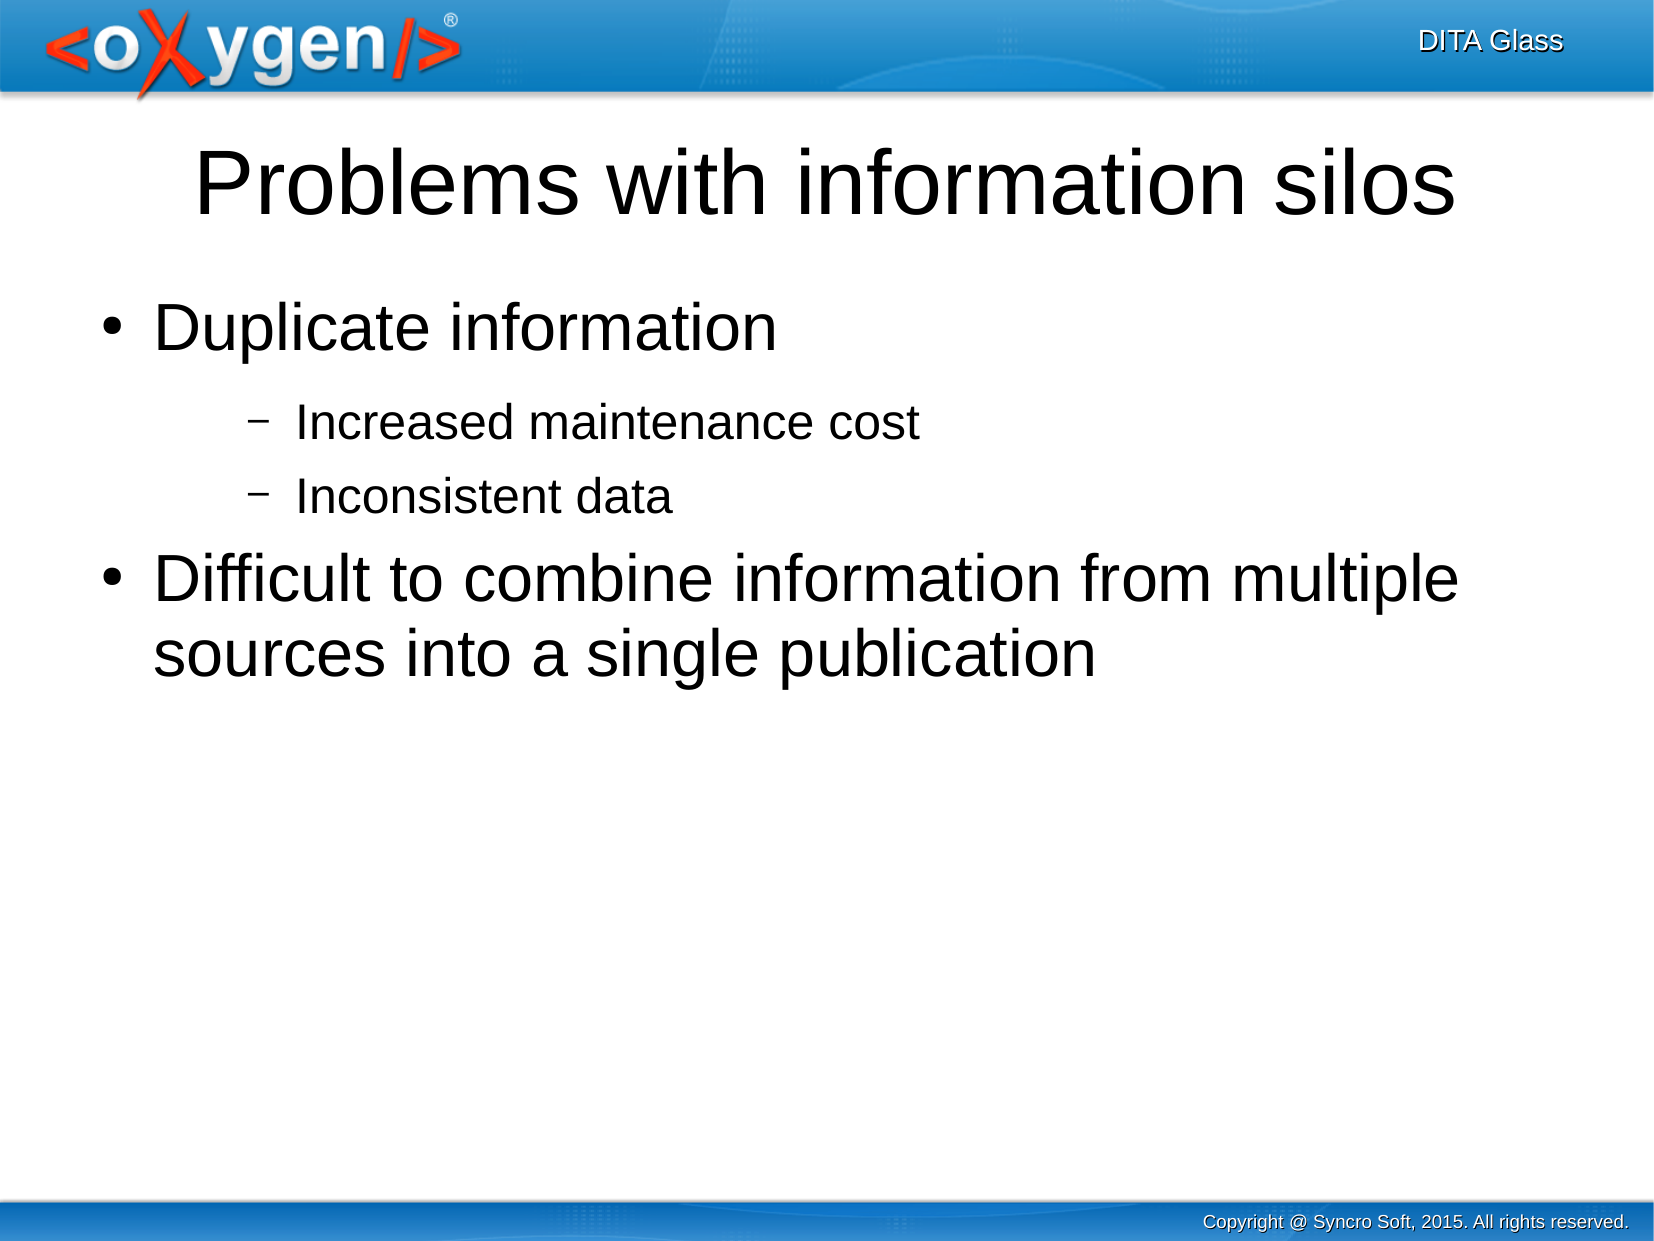

# Problems with information silos
Duplicate information
Increased maintenance cost
Inconsistent data
Difficult to combine information from multiple sources into a single publication